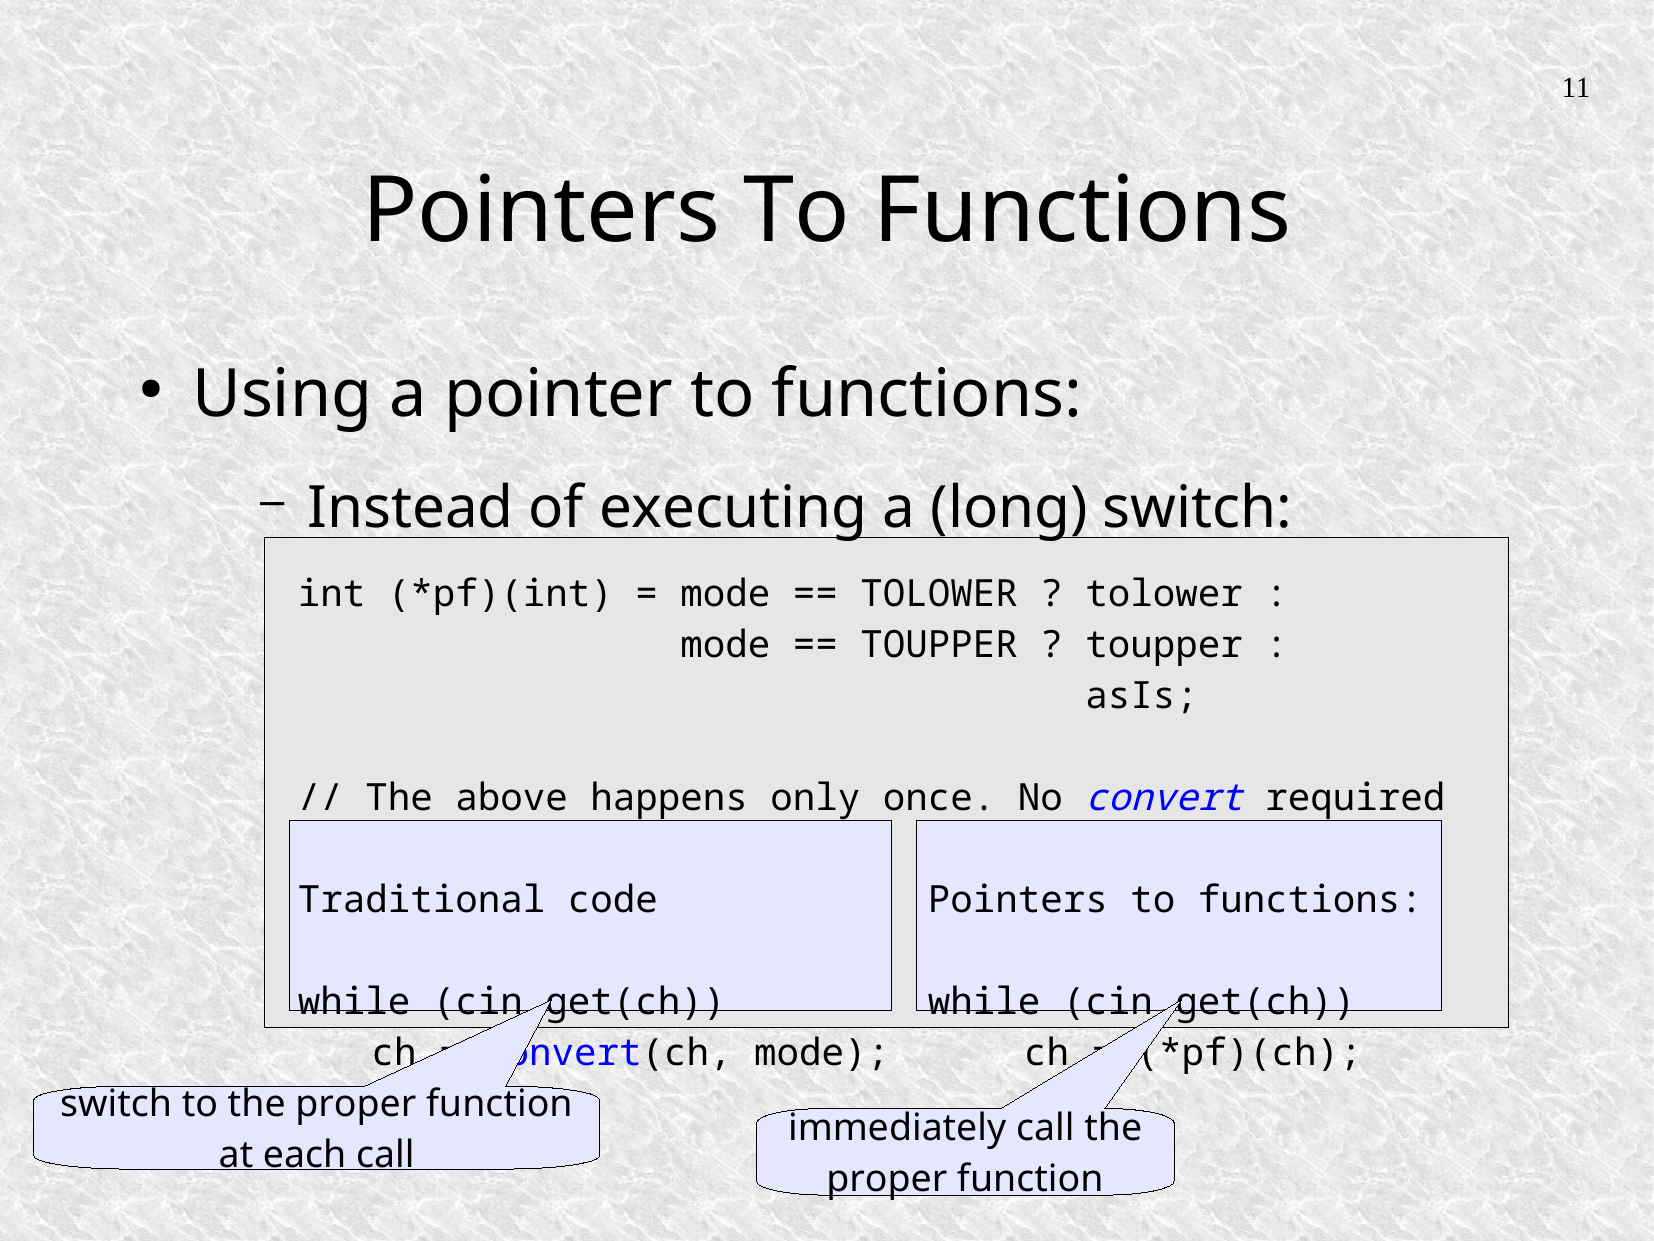

11
# Pointers To Functions
Using a pointer to functions:
Instead of executing a (long) switch:
int (*pf)(int) = mode == TOLOWER ? tolower :
 mode == TOUPPER ? toupper :
 asIs;
// The above happens only once. No convert required
Traditional code Pointers to functions:
while (cin.get(ch)) while (cin.get(ch))
	ch = convert(ch, mode); ch = (*pf)(ch);
switch to the proper function
at each call
immediately call the
proper function